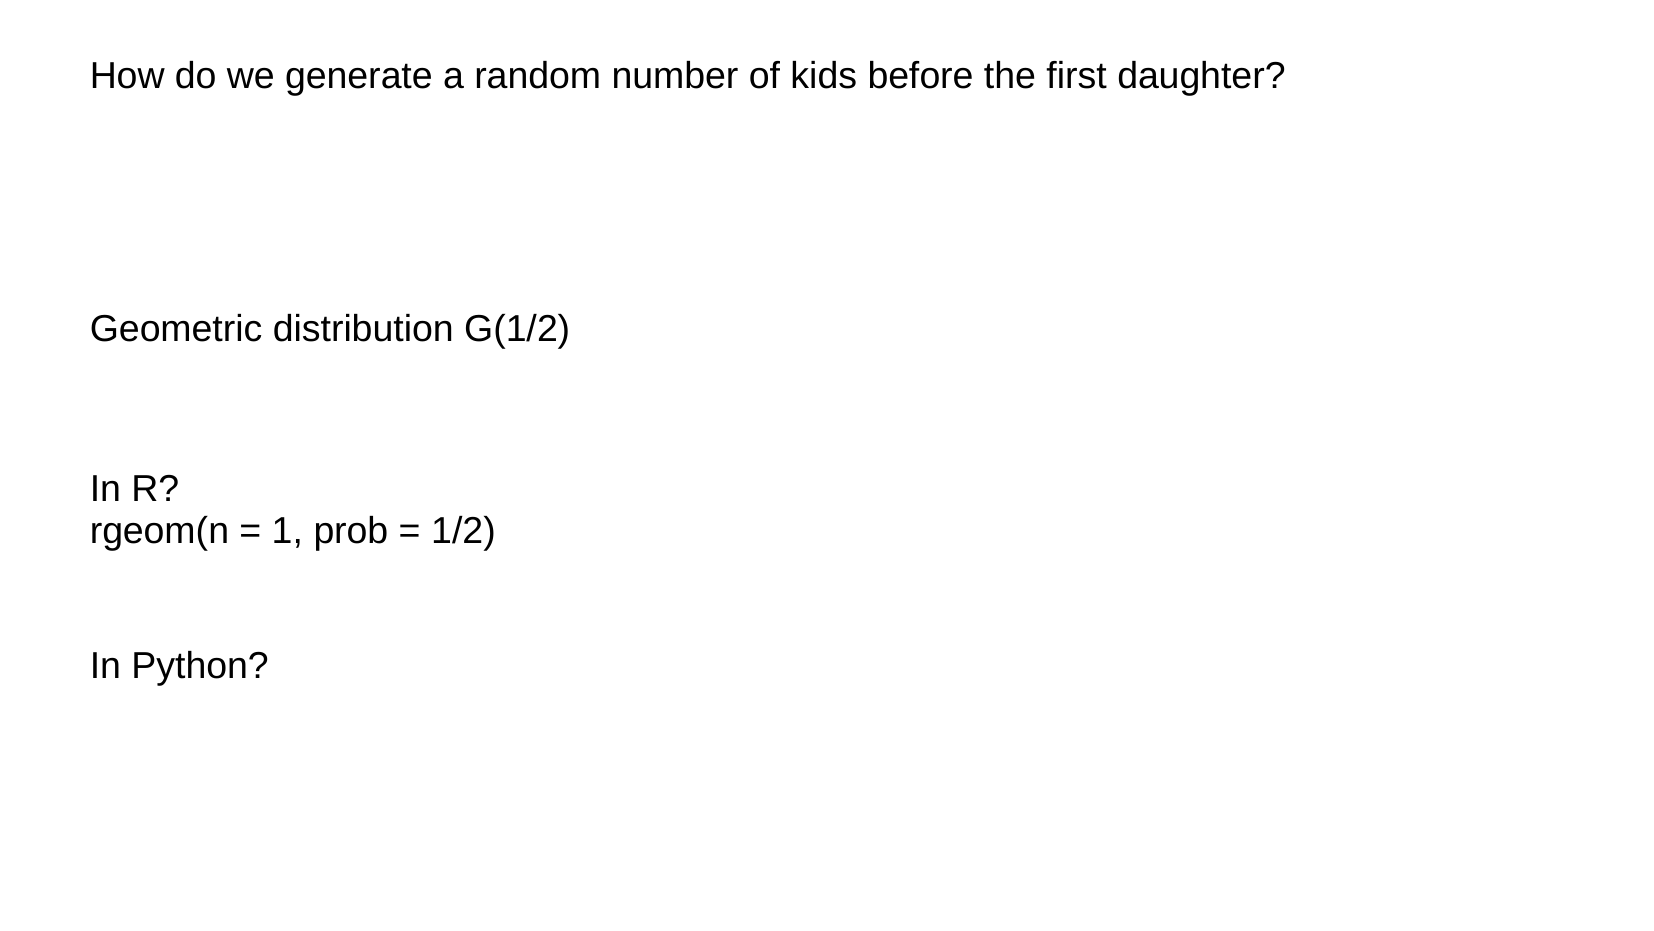

How do we generate a random number of kids before the first daughter?
Geometric distribution G(1/2)
In R?
rgeom(n = 1, prob = 1/2)
In Python?